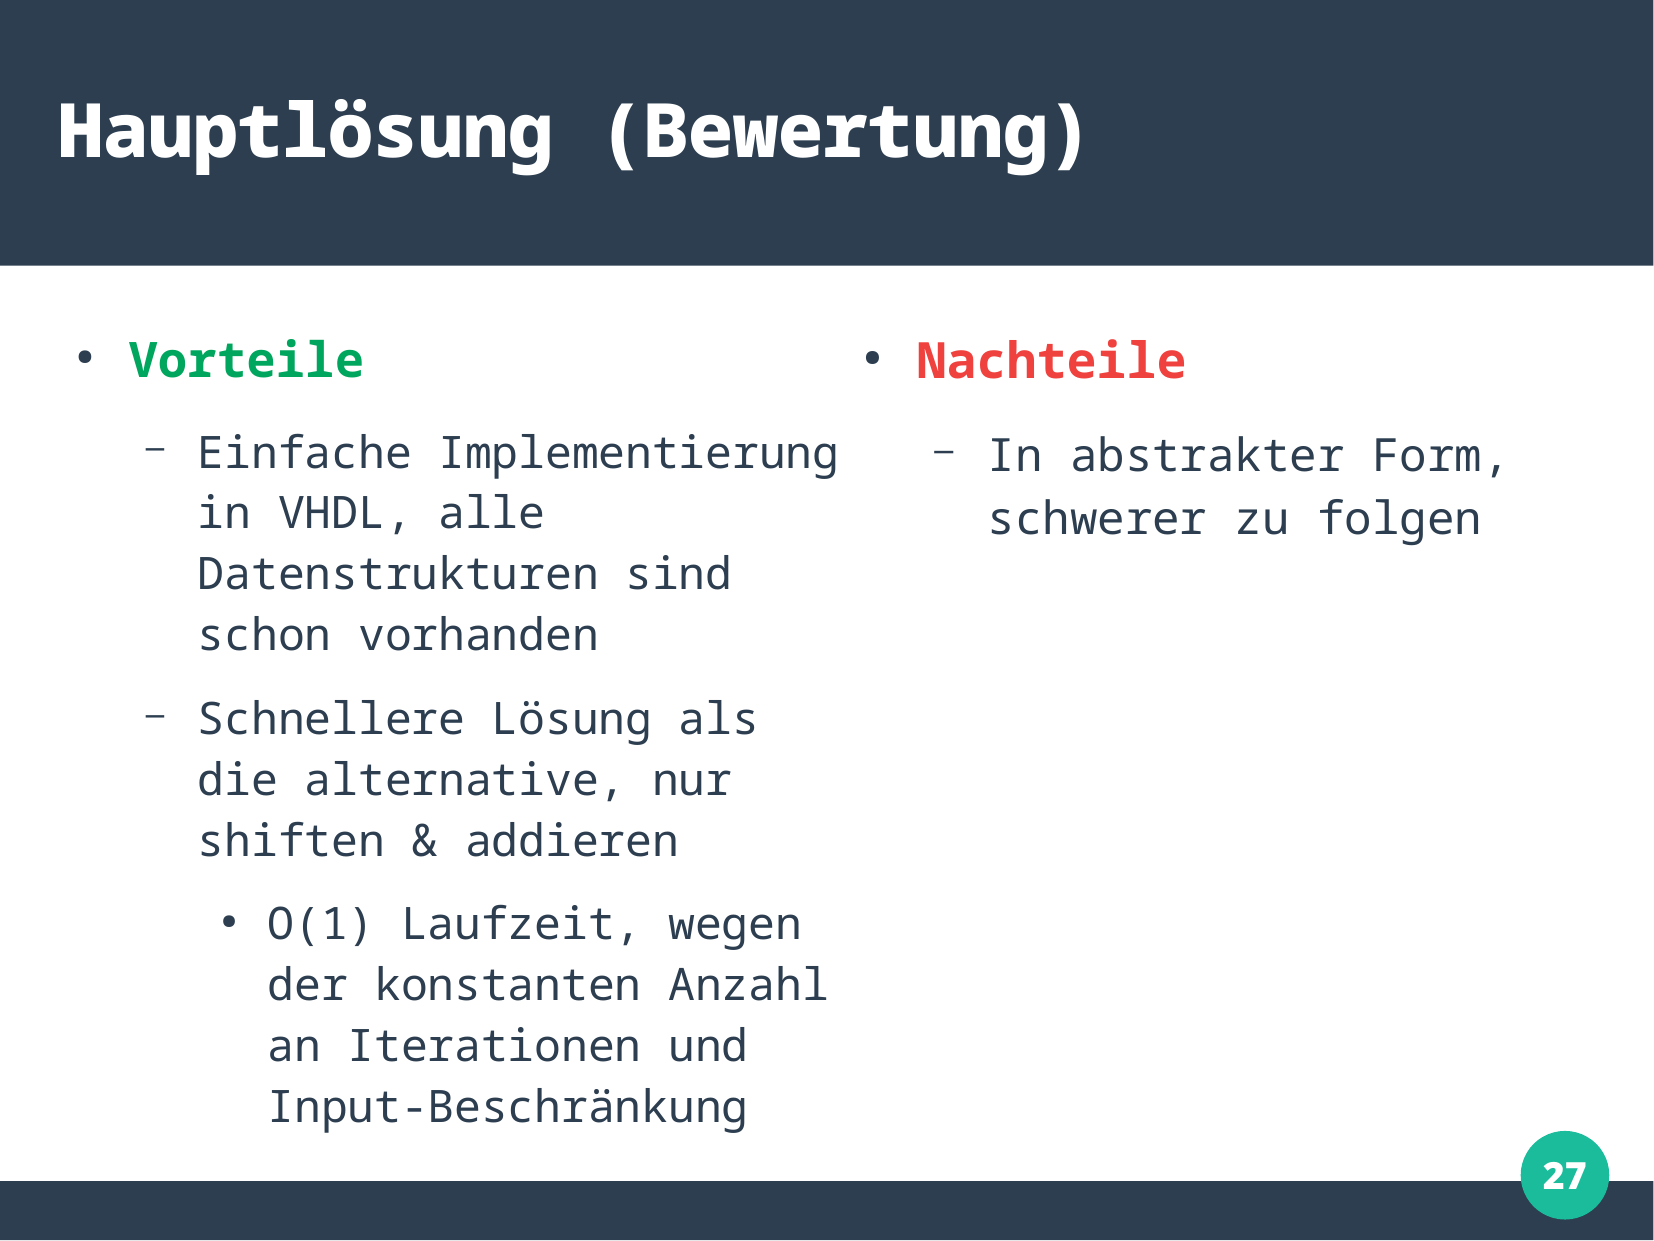

# Hauptlösung (Bewertung)
Vorteile
Einfache Implementierung in VHDL, alle Datenstrukturen sind schon vorhanden
Schnellere Lösung als die alternative, nur shiften & addieren
O(1) Laufzeit, wegen der konstanten Anzahl an Iterationen und Input-Beschränkung
Nachteile
In abstrakter Form, schwerer zu folgen
27